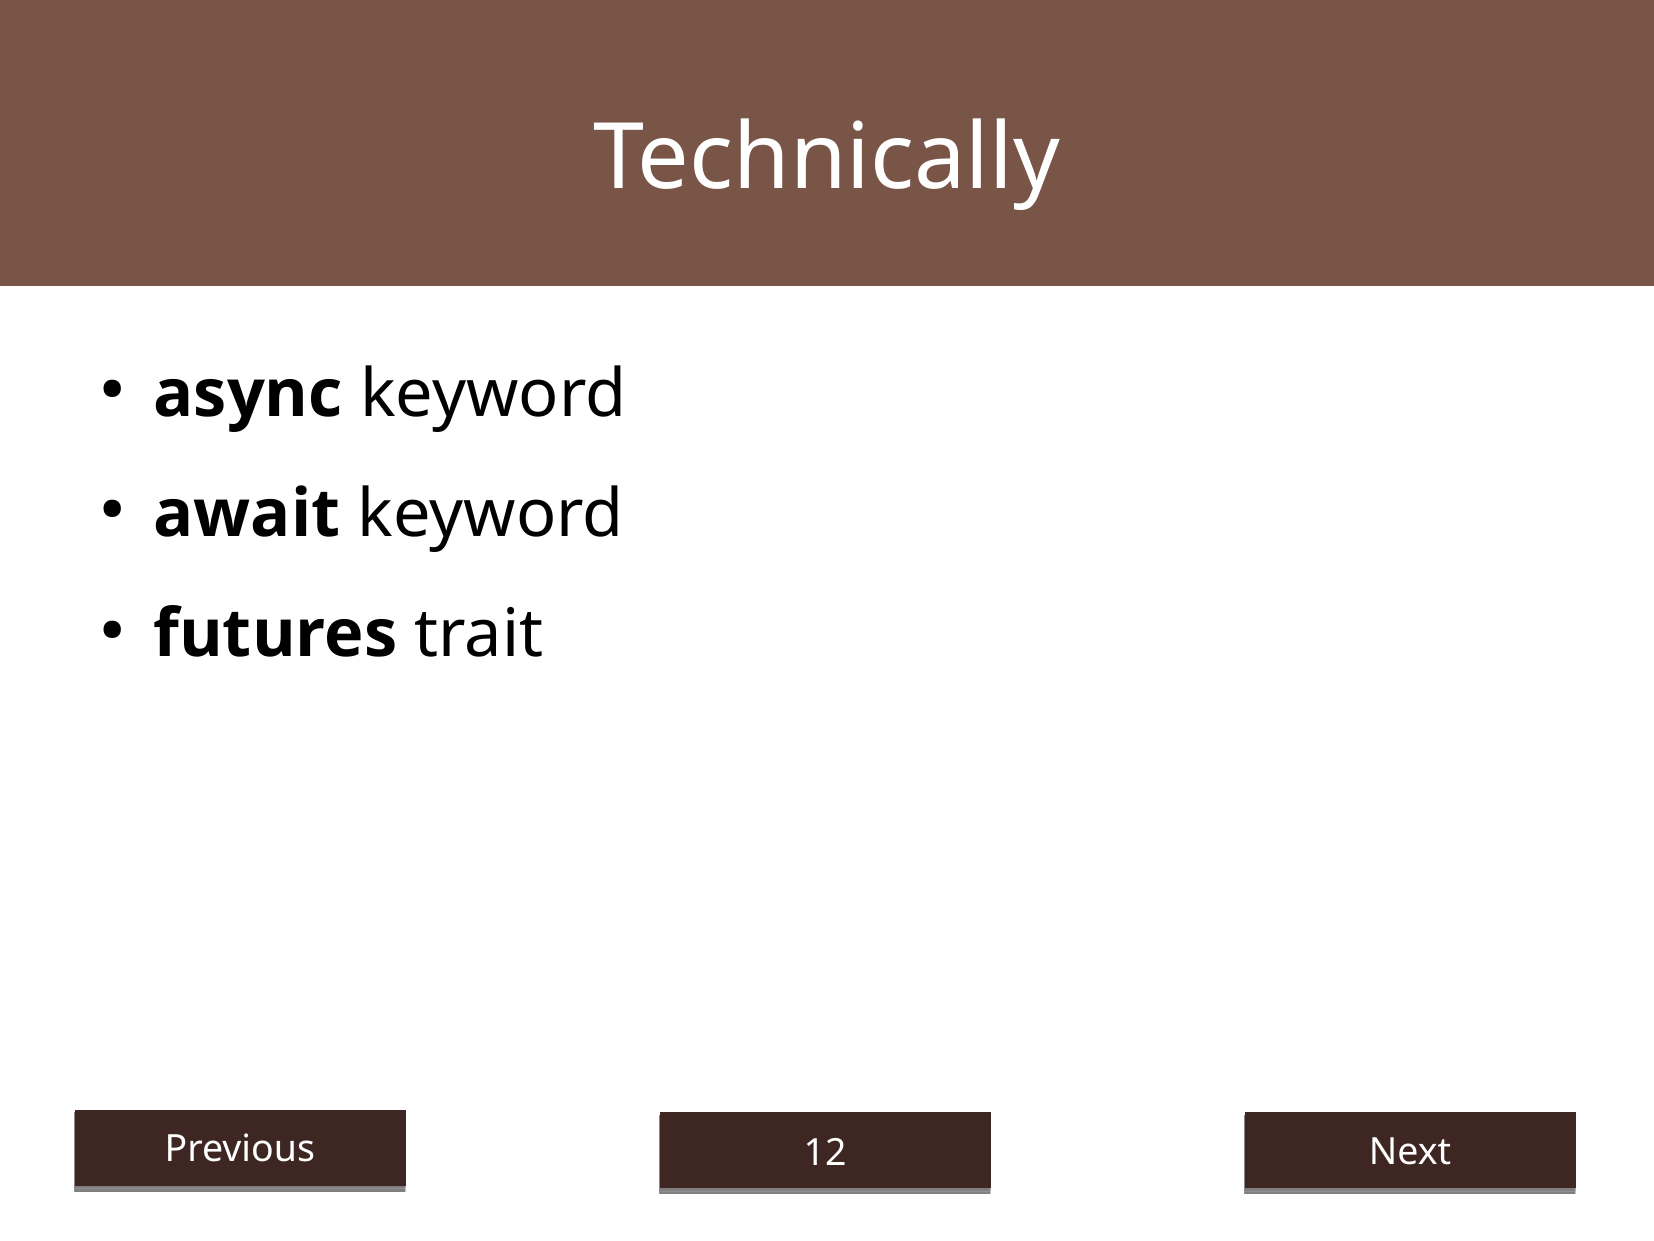

# Technically
async keyword
await keyword
futures trait
Previous
Next